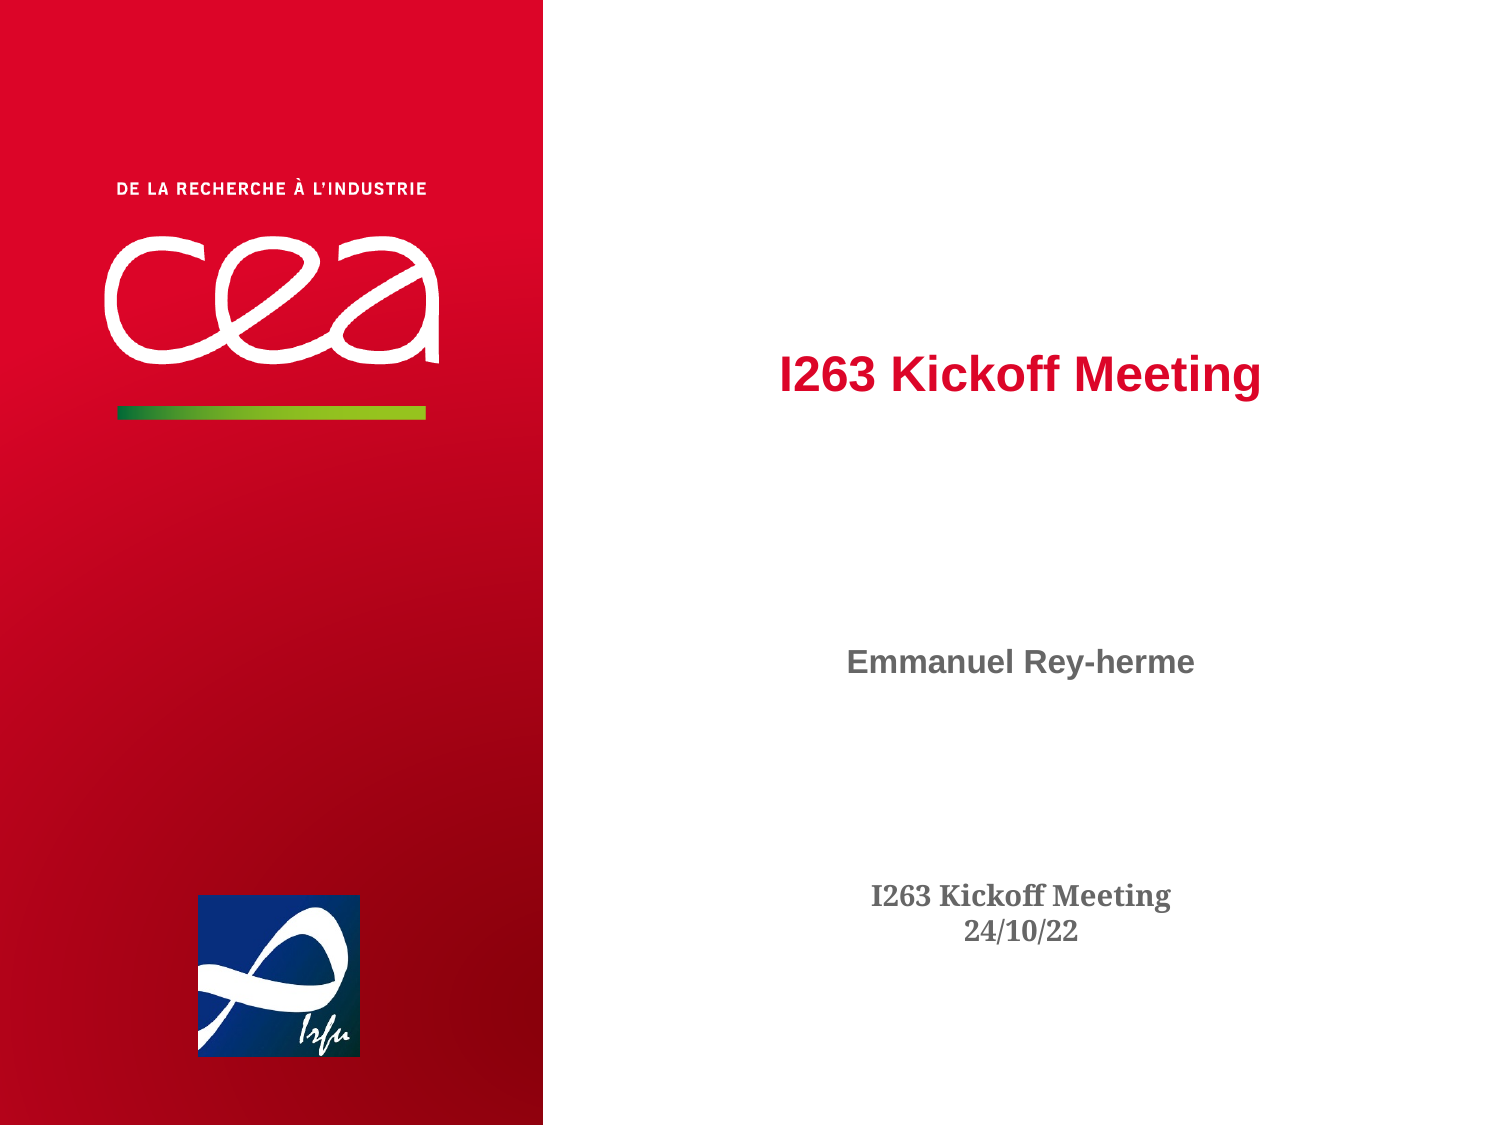

I263 Kickoff Meeting
Emmanuel Rey-herme
I263 Kickoff Meeting
24/10/22